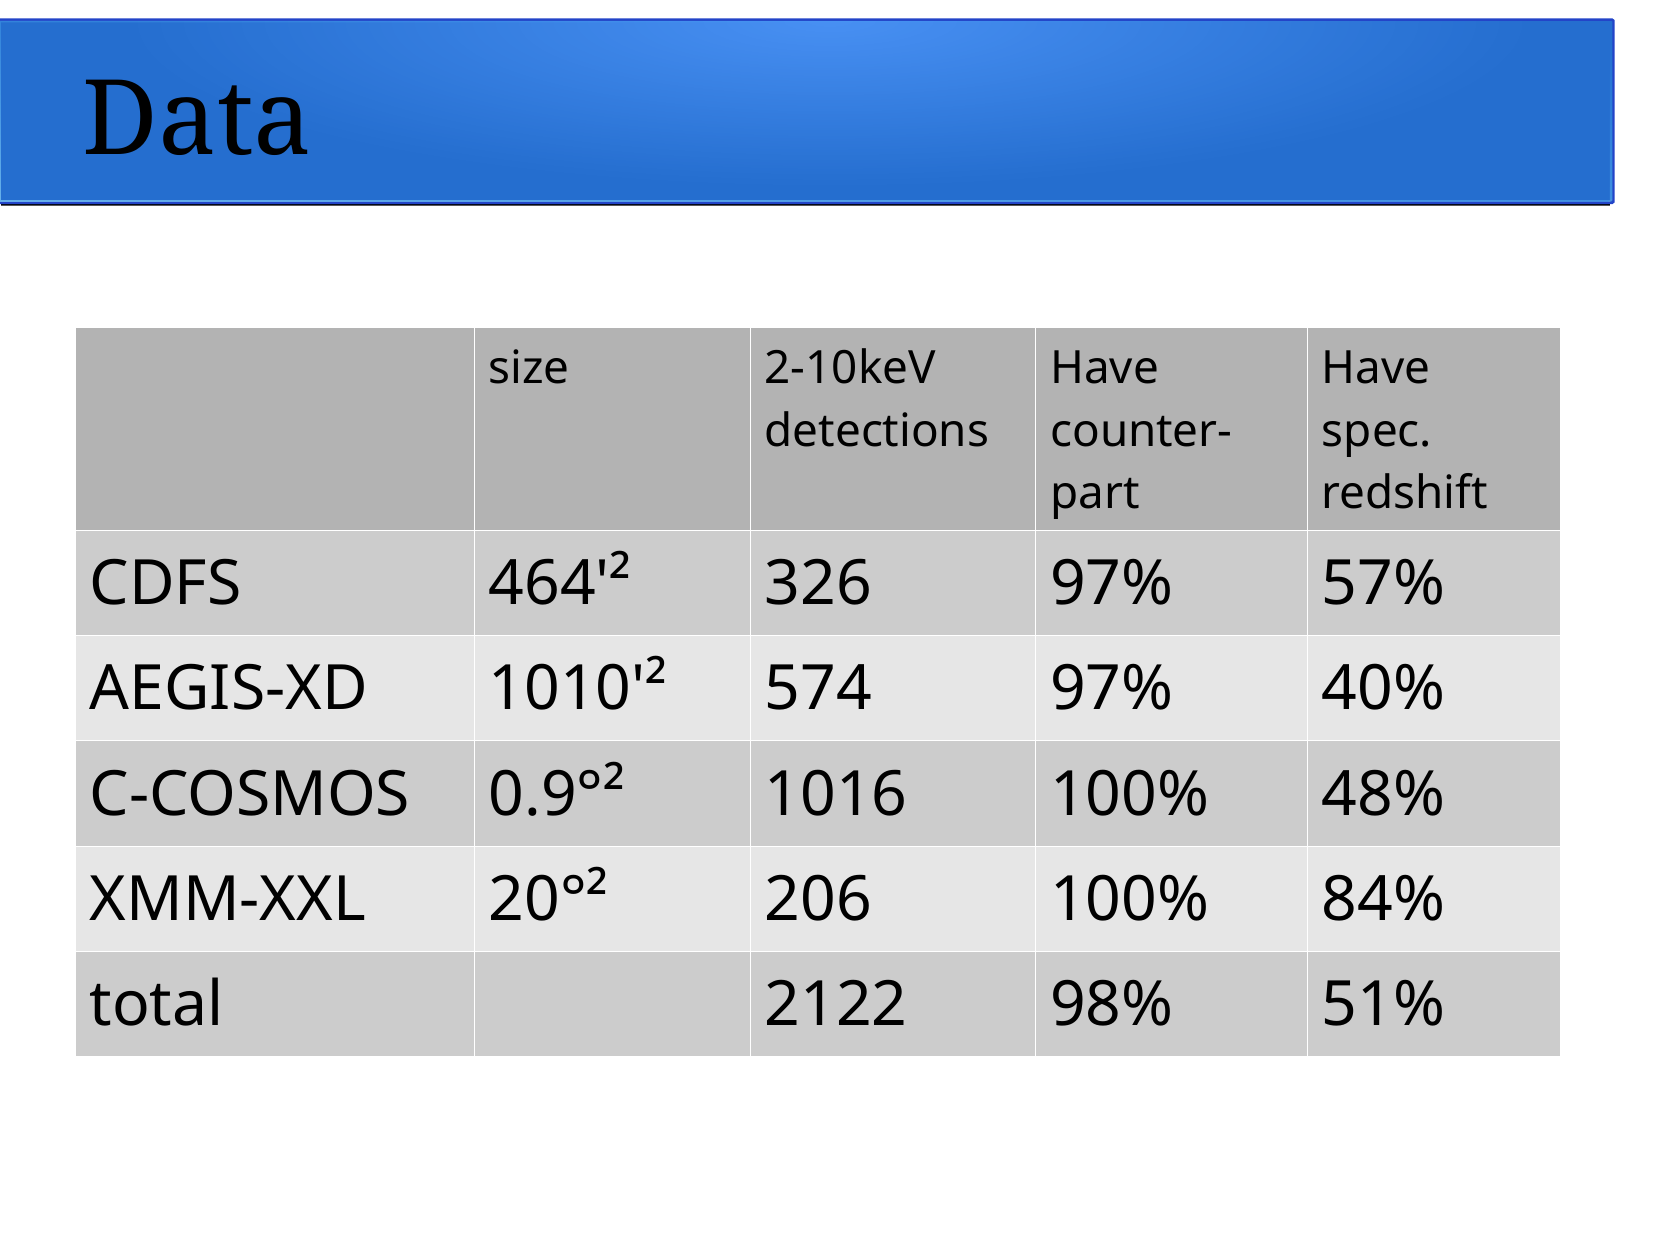

# Data
| | size | 2-10keV detections | Have counter-part | Have spec. redshift |
| --- | --- | --- | --- | --- |
| CDFS | 464'² | 326 | 97% | 57% |
| AEGIS-XD | 1010'² | 574 | 97% | 40% |
| C-COSMOS | 0.9°² | 1016 | 100% | 48% |
| XMM-XXL | 20°² | 206 | 100% | 84% |
| total | | 2122 | 98% | 51% |